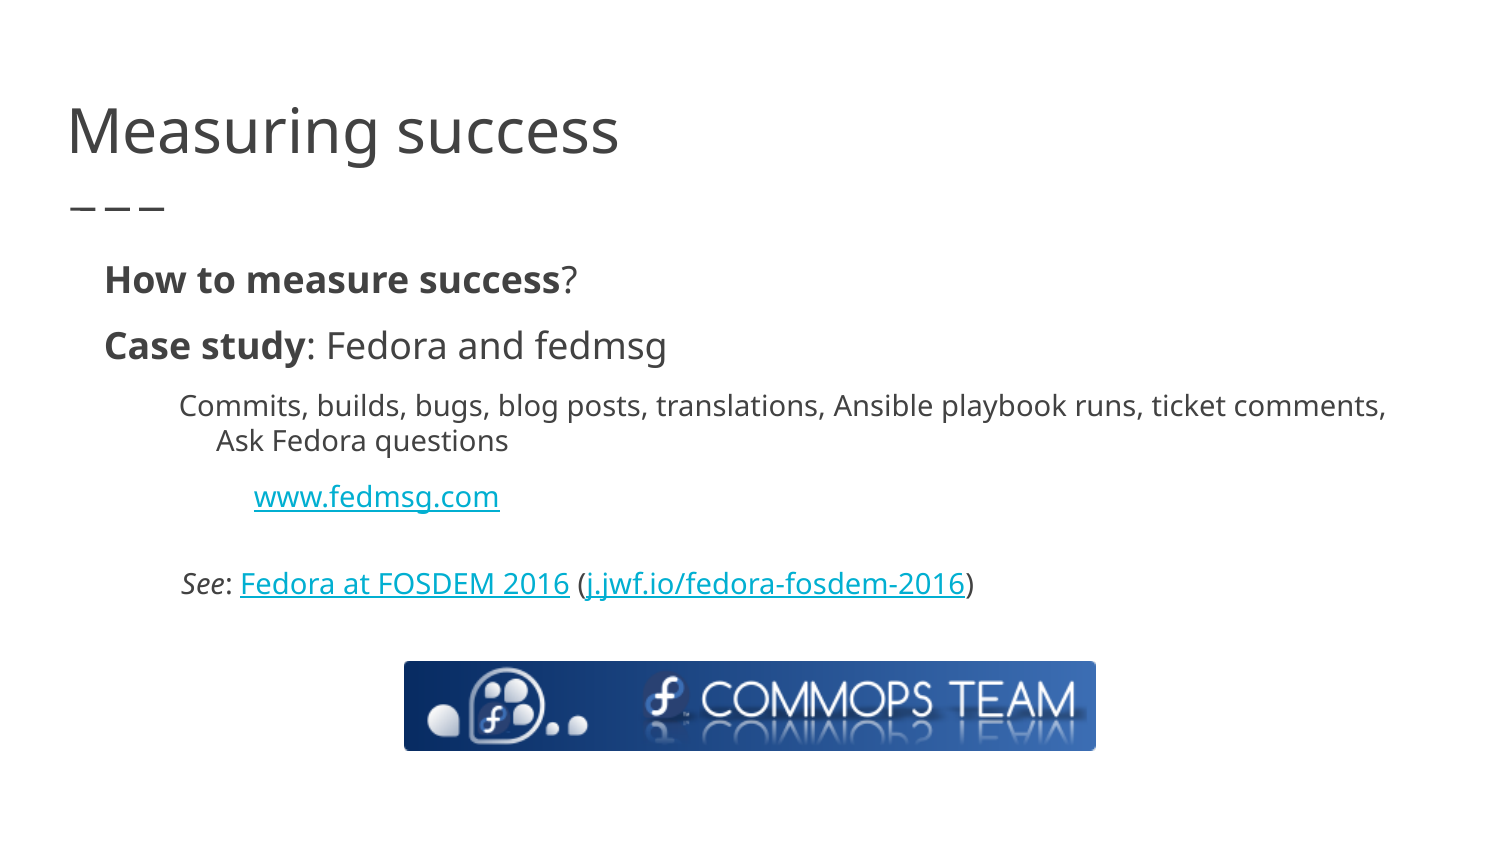

# Measuring success
How to measure success?
Case study: Fedora and fedmsg
Commits, builds, bugs, blog posts, translations, Ansible playbook runs, ticket comments, Ask Fedora questions
www.fedmsg.com
See: Fedora at FOSDEM 2016 (j.jwf.io/fedora-fosdem-2016)